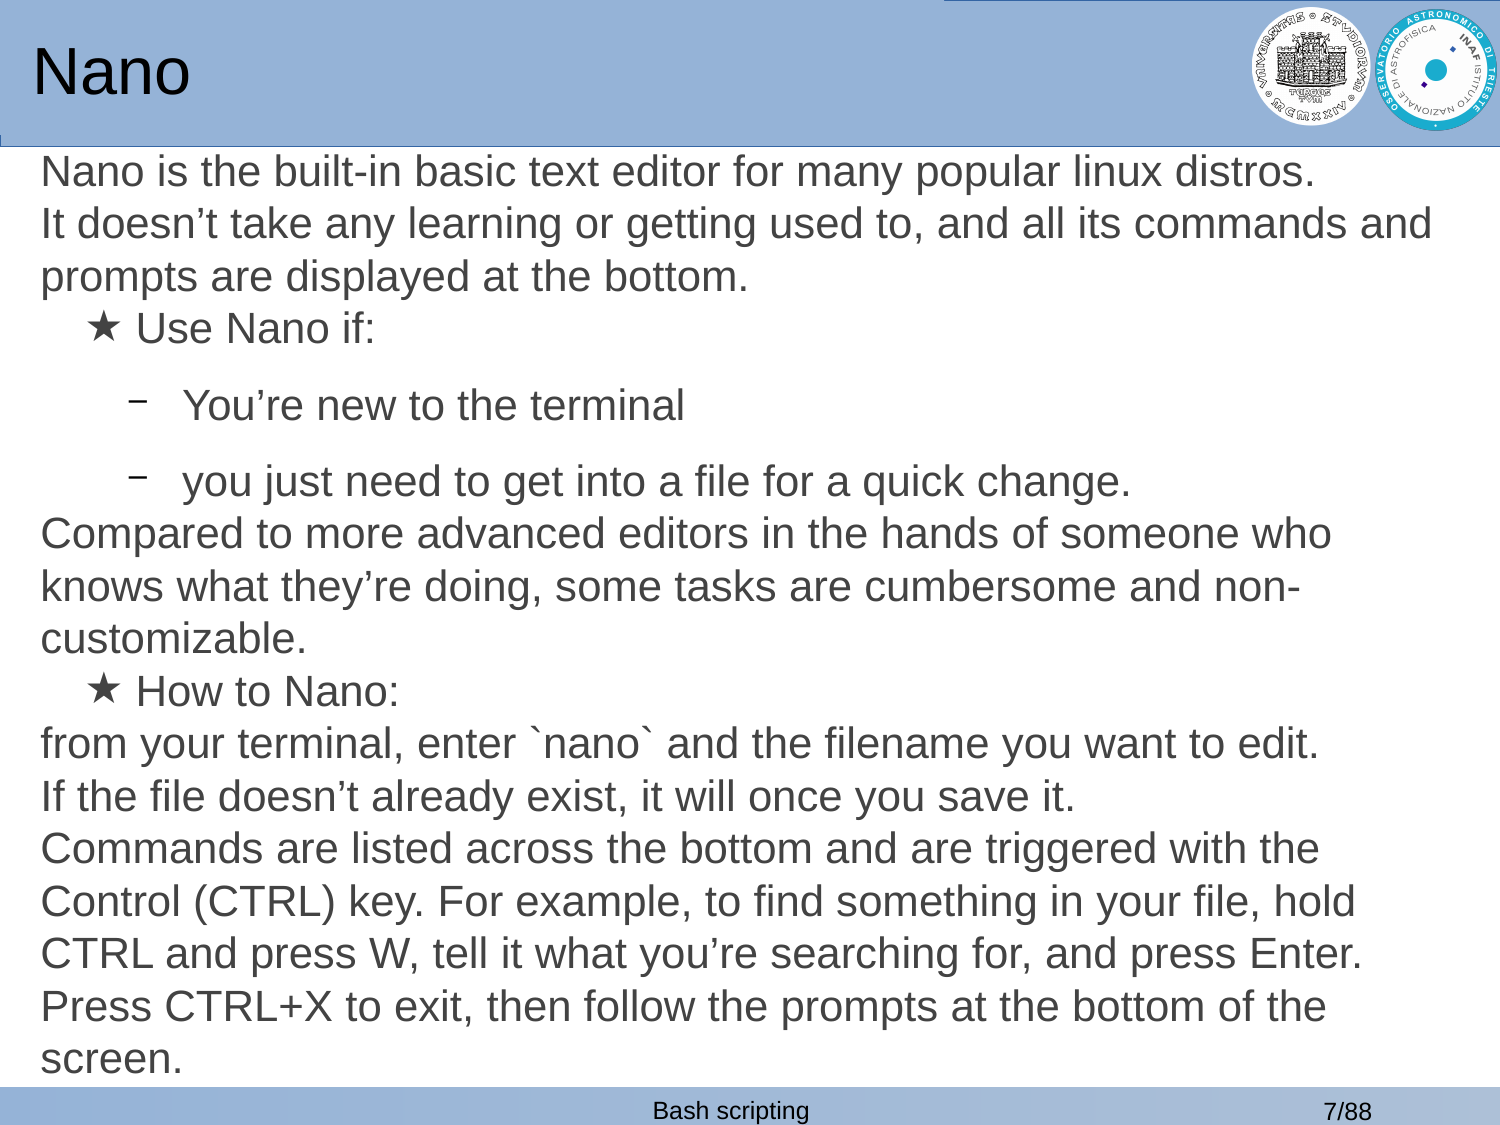

Traditional service delivery
Nano
# Nano is the built-in basic text editor for many popular linux distros.
It doesn’t take any learning or getting used to, and all its commands and prompts are displayed at the bottom.
 Use Nano if:
You’re new to the terminal
you just need to get into a file for a quick change.
Compared to more advanced editors in the hands of someone who knows what they’re doing, some tasks are cumbersome and non-customizable.
 How to Nano:
from your terminal, enter `nano` and the filename you want to edit.
If the file doesn’t already exist, it will once you save it.
Commands are listed across the bottom and are triggered with the Control (CTRL) key. For example, to find something in your file, hold CTRL and press W, tell it what you’re searching for, and press Enter. Press CTRL+X to exit, then follow the prompts at the bottom of the screen.